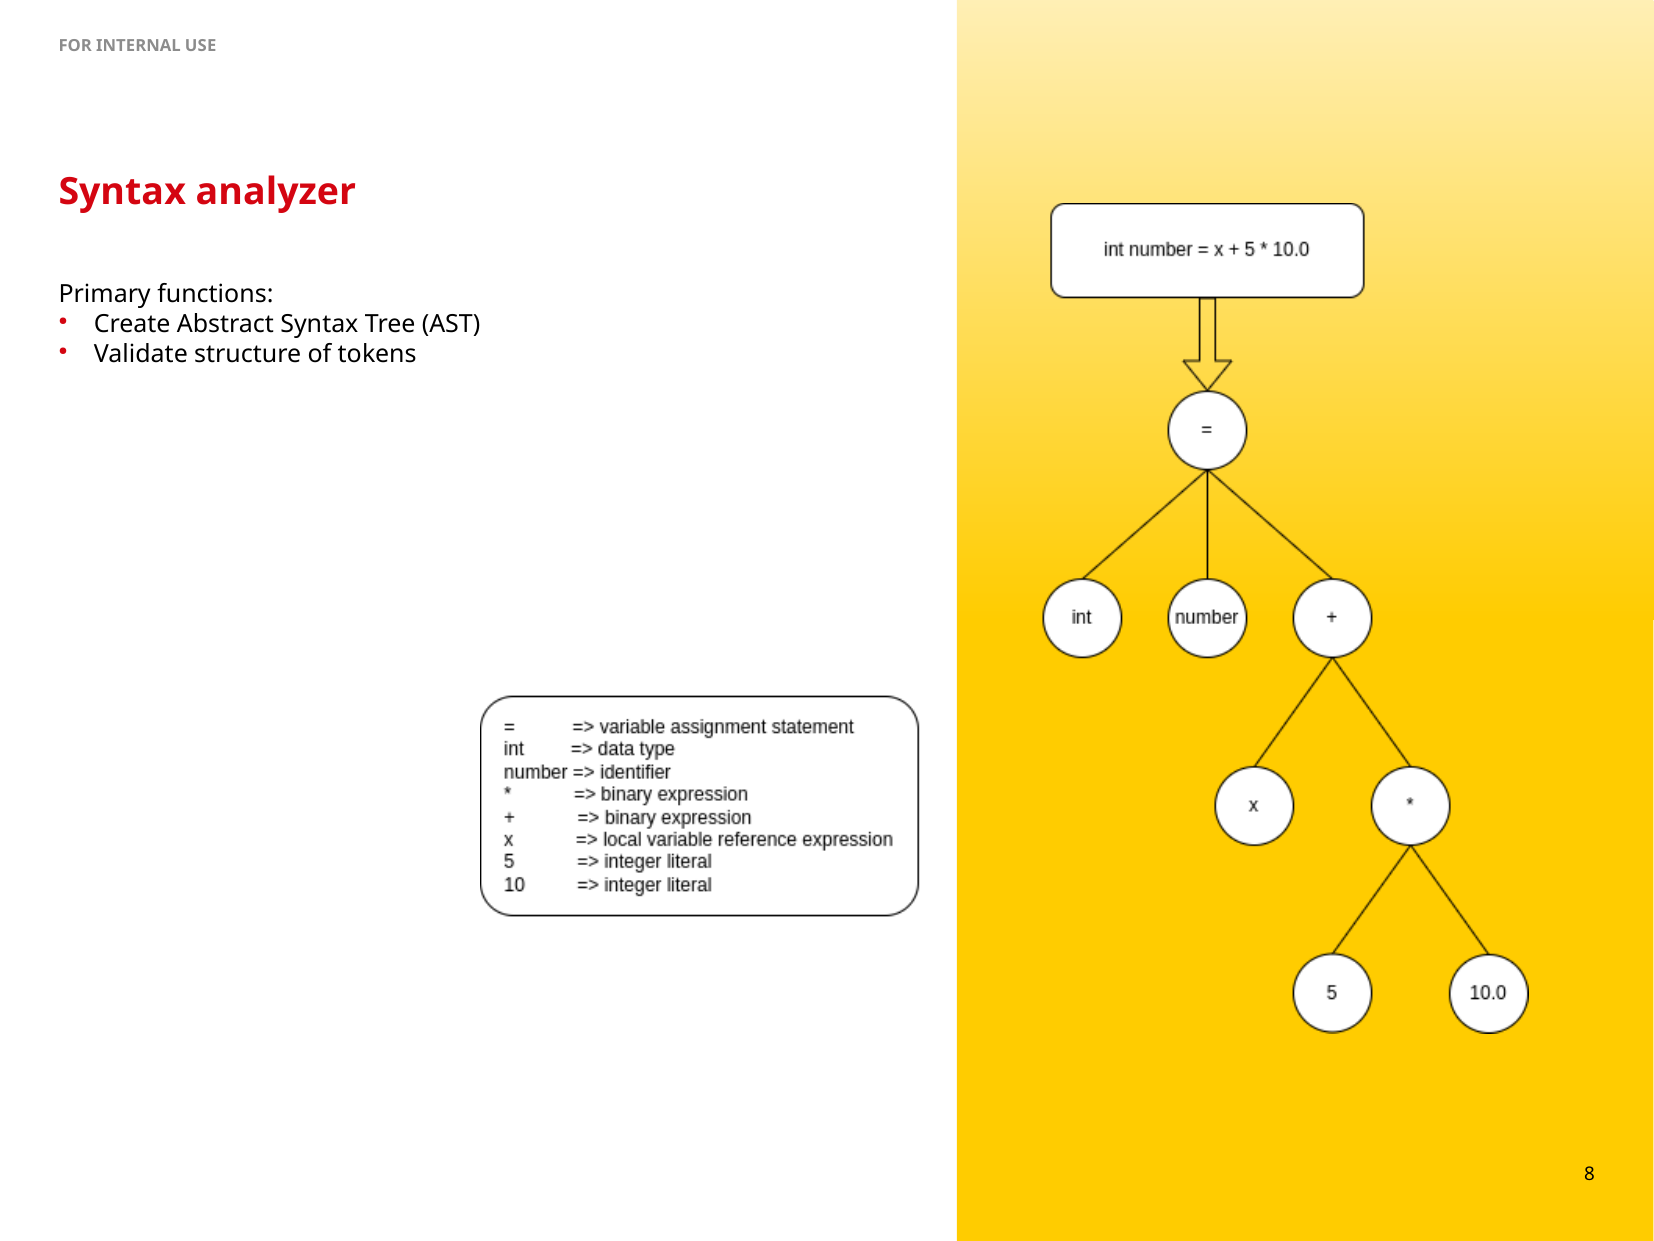

# Syntax analyzer
Primary functions:
Create Abstract Syntax Tree (AST)
Validate structure of tokens